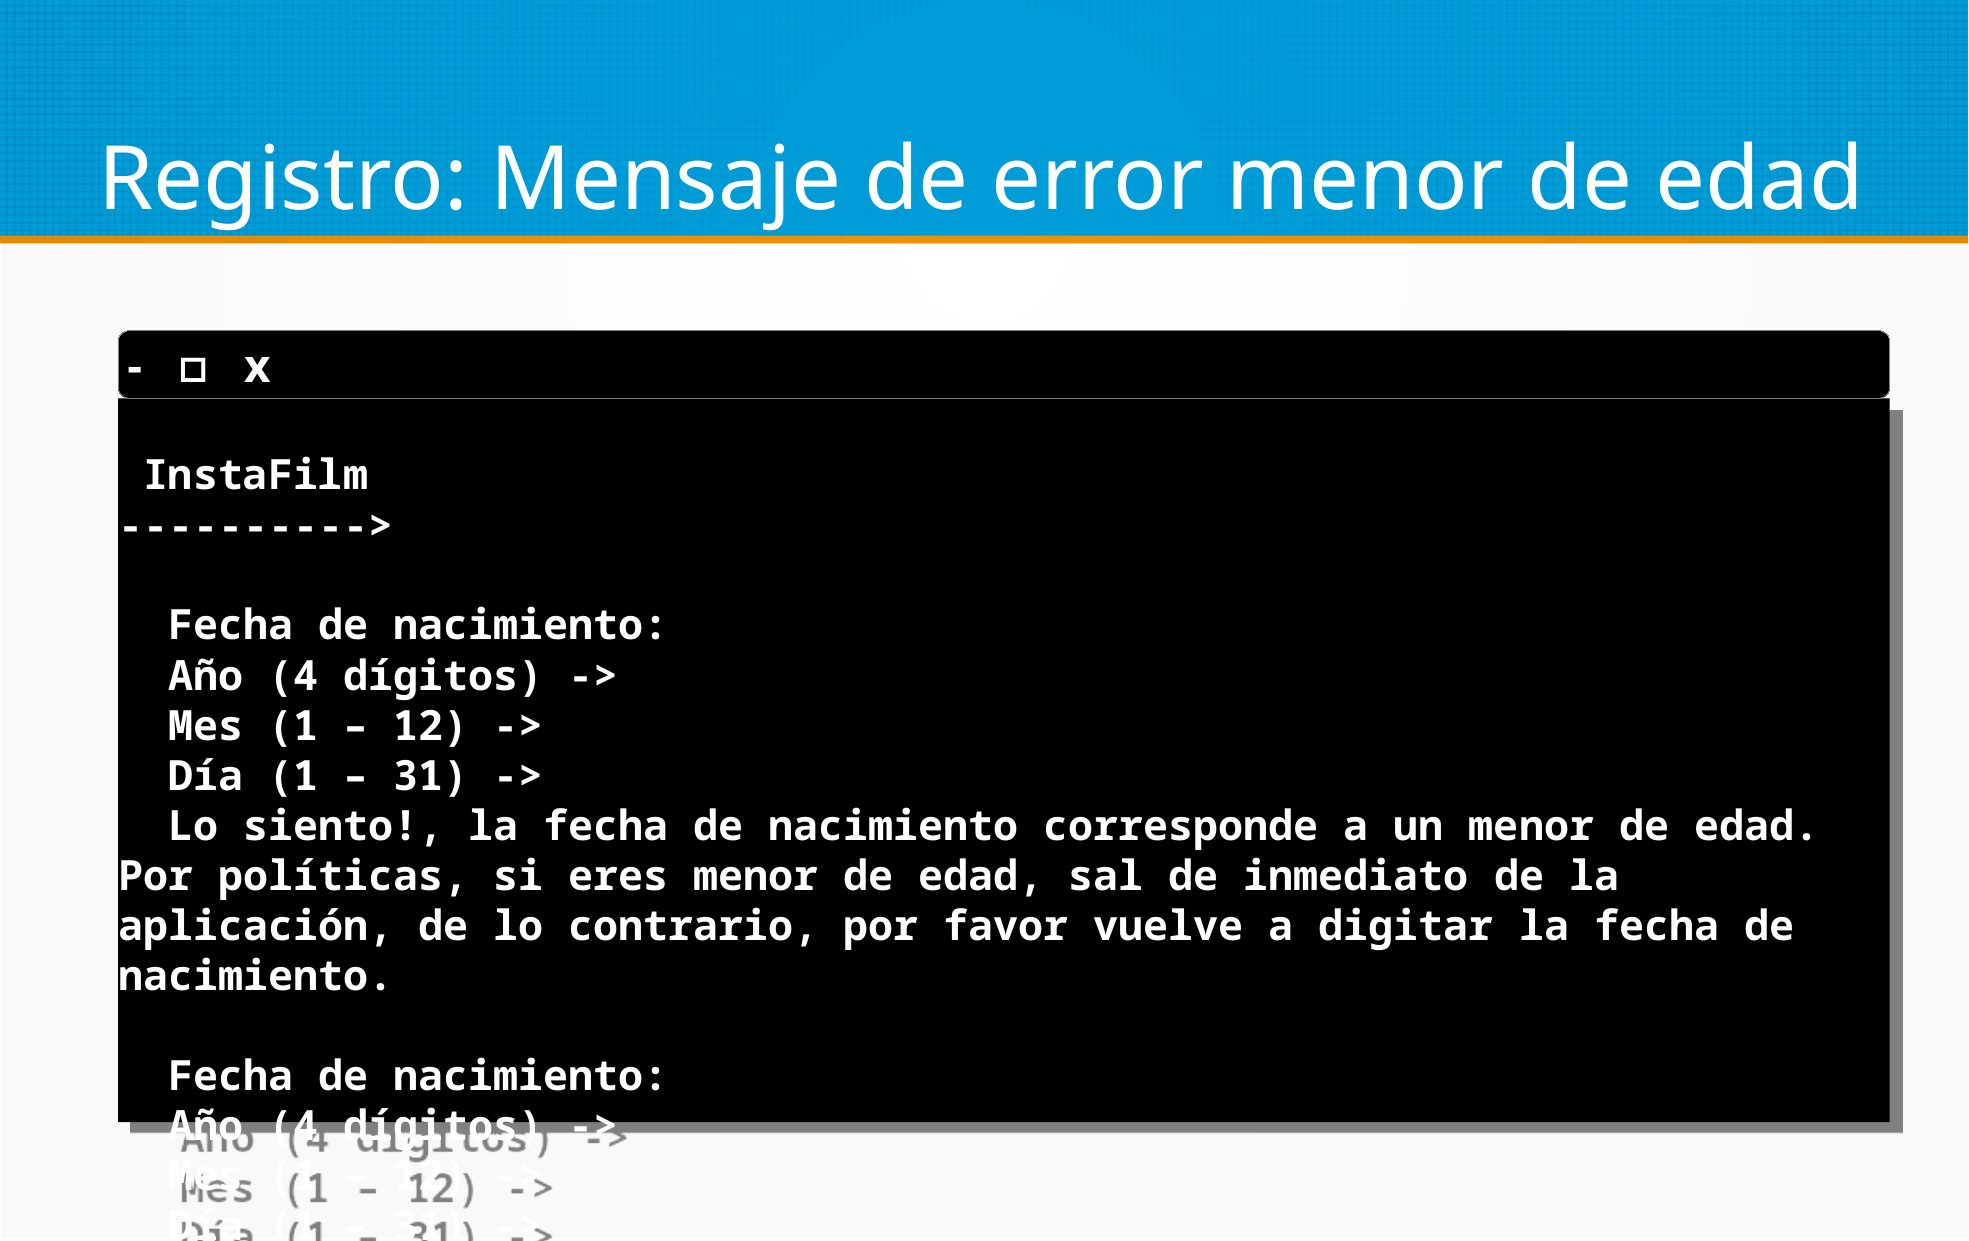

# Registro: Mensaje de error menor de edad
- □ x
 InstaFilm
---------->
 Fecha de nacimiento:
 Año (4 dígitos) ->
 Mes (1 – 12) ->
 Día (1 – 31) ->
 Lo siento!, la fecha de nacimiento corresponde a un menor de edad. Por políticas, si eres menor de edad, sal de inmediato de la aplicación, de lo contrario, por favor vuelve a digitar la fecha de nacimiento.
 Fecha de nacimiento:
 Año (4 dígitos) ->
 Mes (1 – 12) ->
 Día (1 – 31) ->